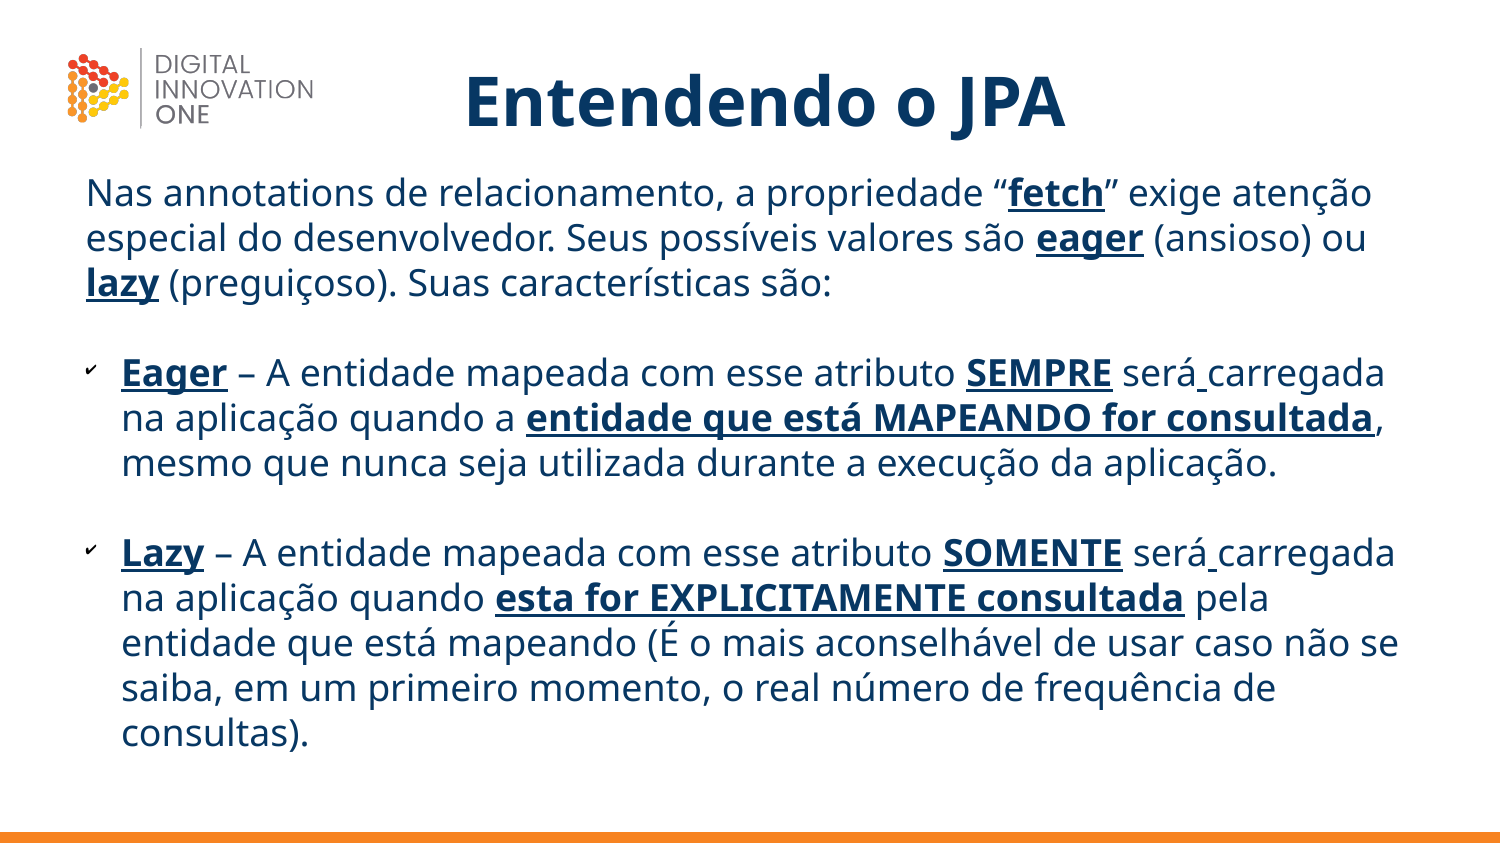

Entendendo o JPA
Nas annotations de relacionamento, a propriedade “fetch” exige atenção especial do desenvolvedor. Seus possíveis valores são eager (ansioso) ou lazy (preguiçoso). Suas características são:
Eager – A entidade mapeada com esse atributo SEMPRE será carregada na aplicação quando a entidade que está MAPEANDO for consultada, mesmo que nunca seja utilizada durante a execução da aplicação.
Lazy – A entidade mapeada com esse atributo SOMENTE será carregada na aplicação quando esta for EXPLICITAMENTE consultada pela entidade que está mapeando (É o mais aconselhável de usar caso não se saiba, em um primeiro momento, o real número de frequência de consultas).